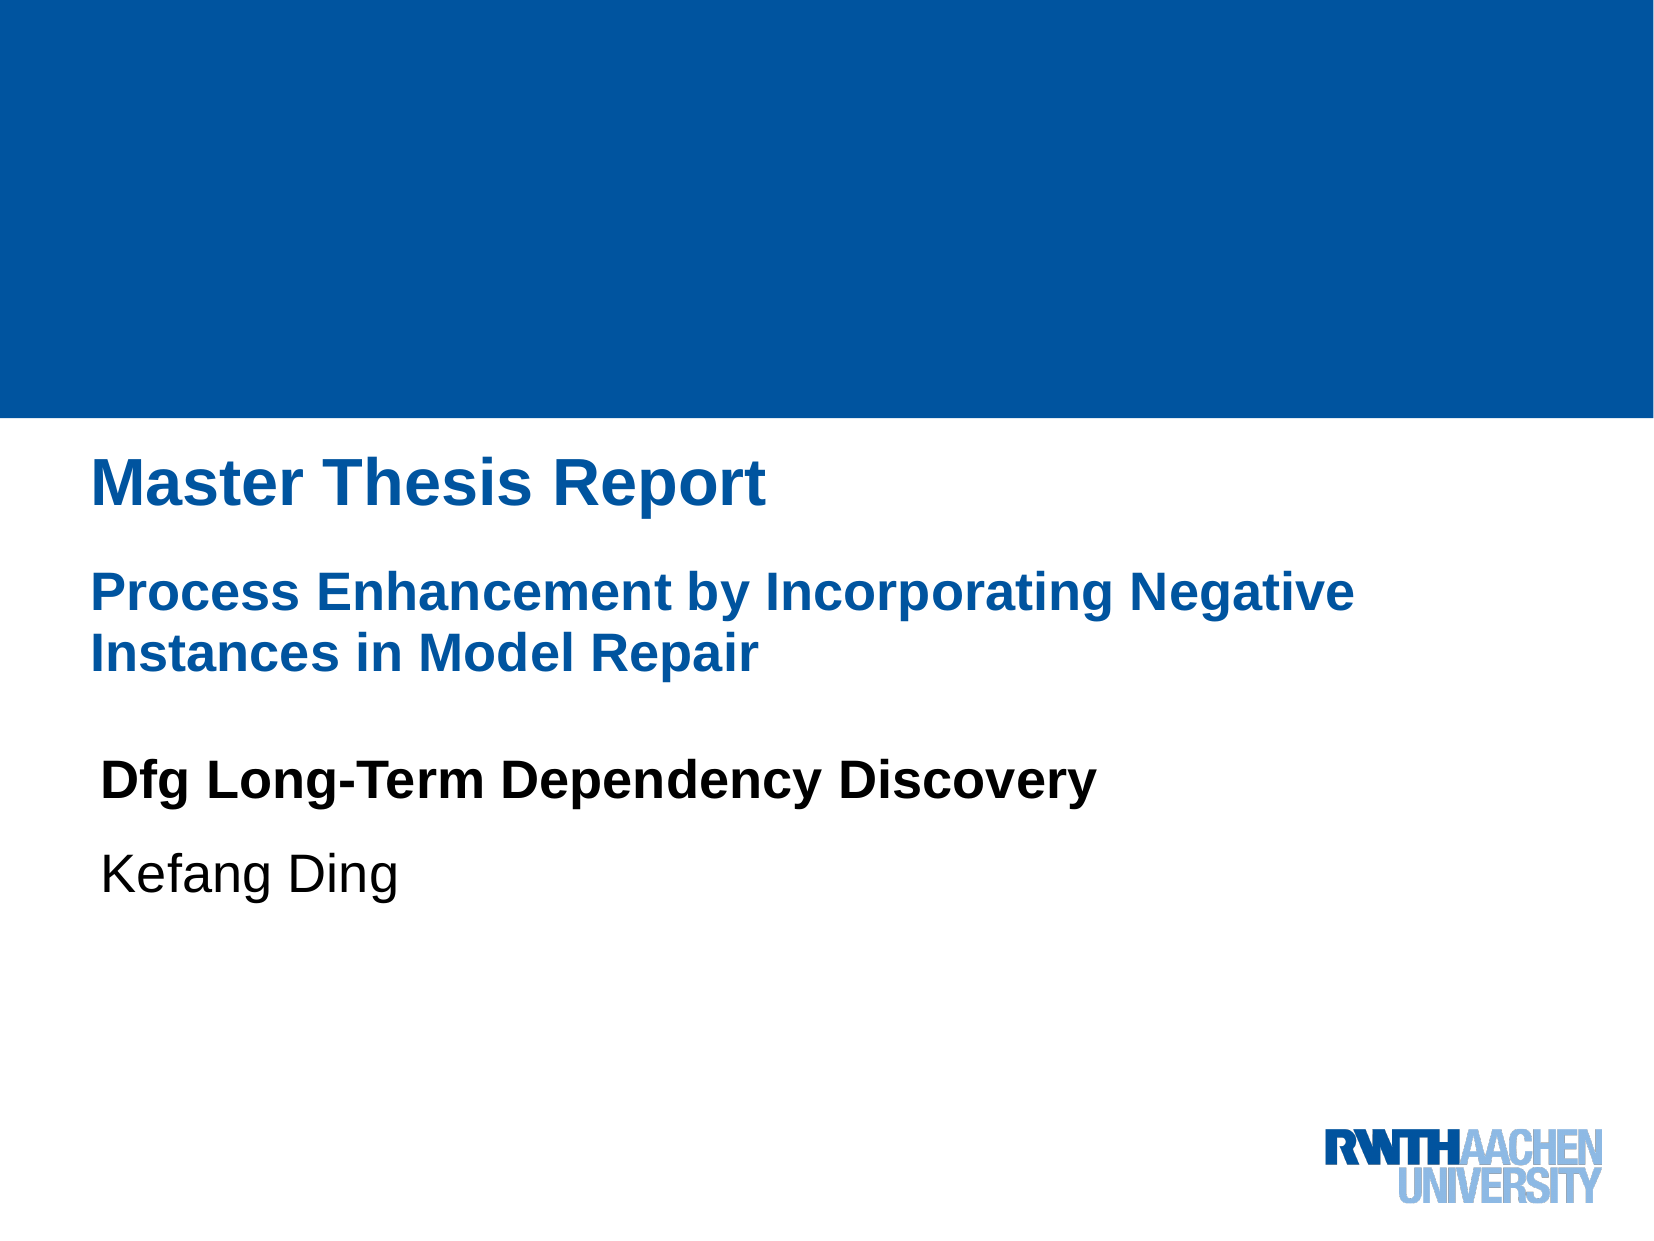

# Master Thesis Report Process Enhancement by Incorporating Negative Instances in Model Repair
Dfg Long-Term Dependency Discovery
Kefang Ding